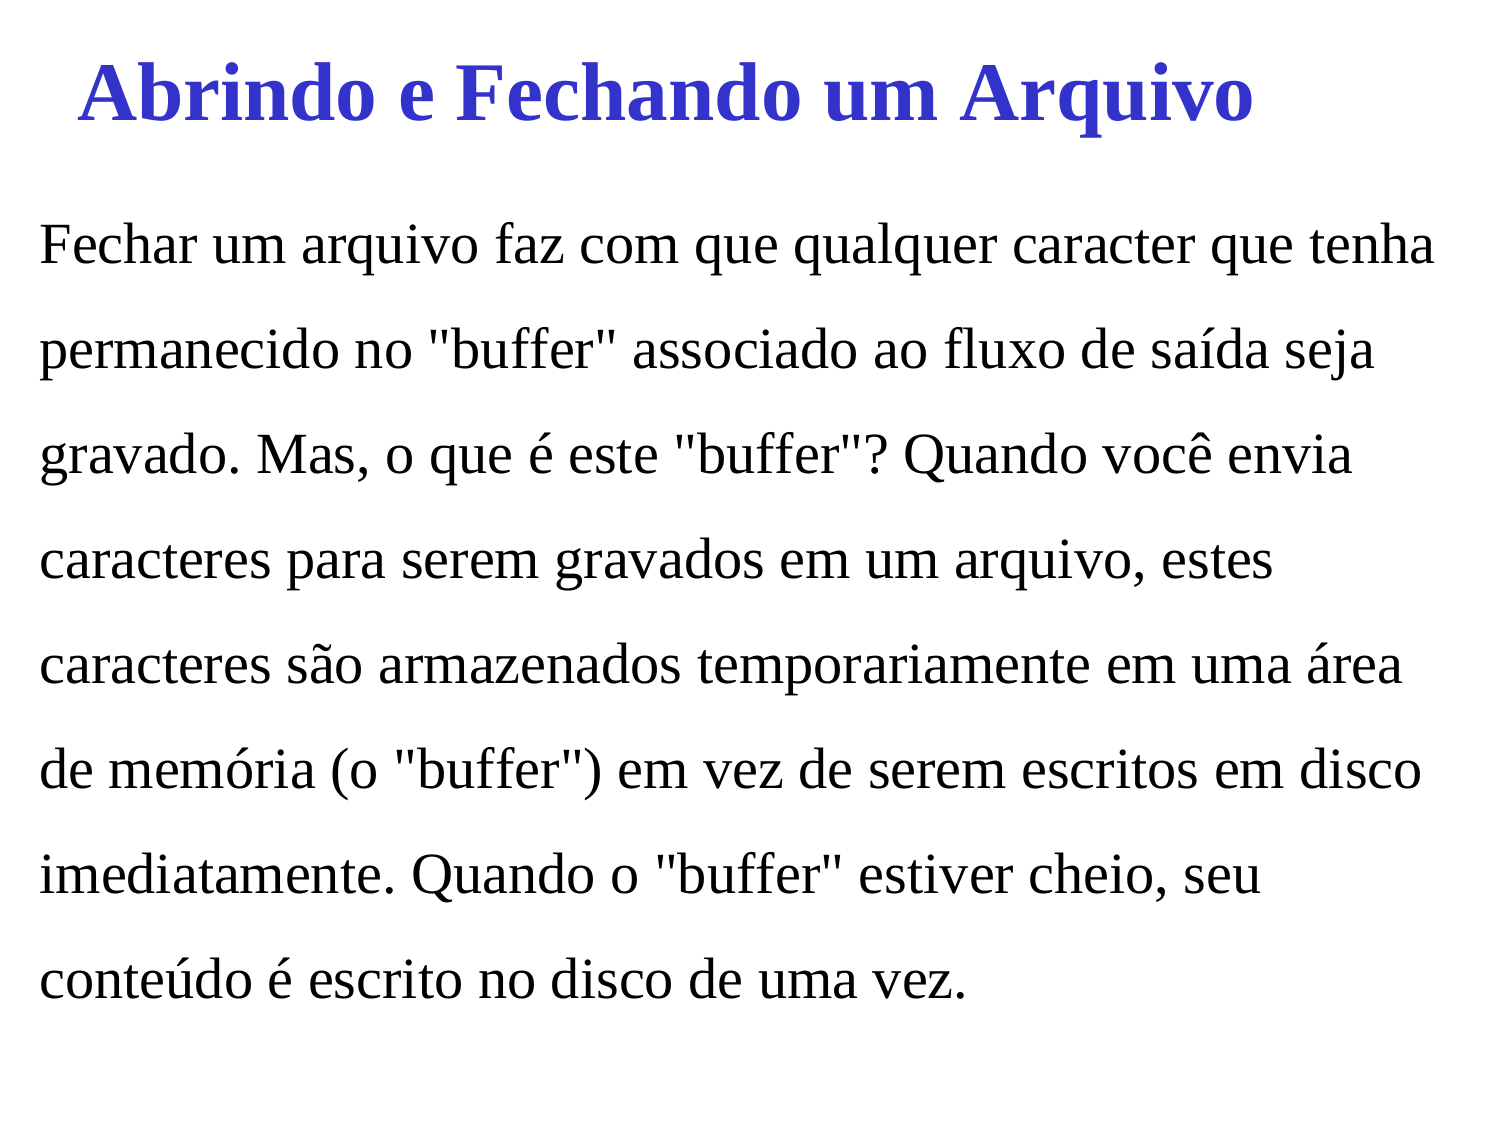

Abrindo e Fechando um Arquivo
Fechar um arquivo faz com que qualquer caracter que tenha
permanecido no "buffer" associado ao fluxo de saída seja
gravado. Mas, o que é este "buffer"? Quando você envia
caracteres para serem gravados em um arquivo, estes
caracteres são armazenados temporariamente em uma área
de memória (o "buffer") em vez de serem escritos em disco
imediatamente. Quando o "buffer" estiver cheio, seu
conteúdo é escrito no disco de uma vez.